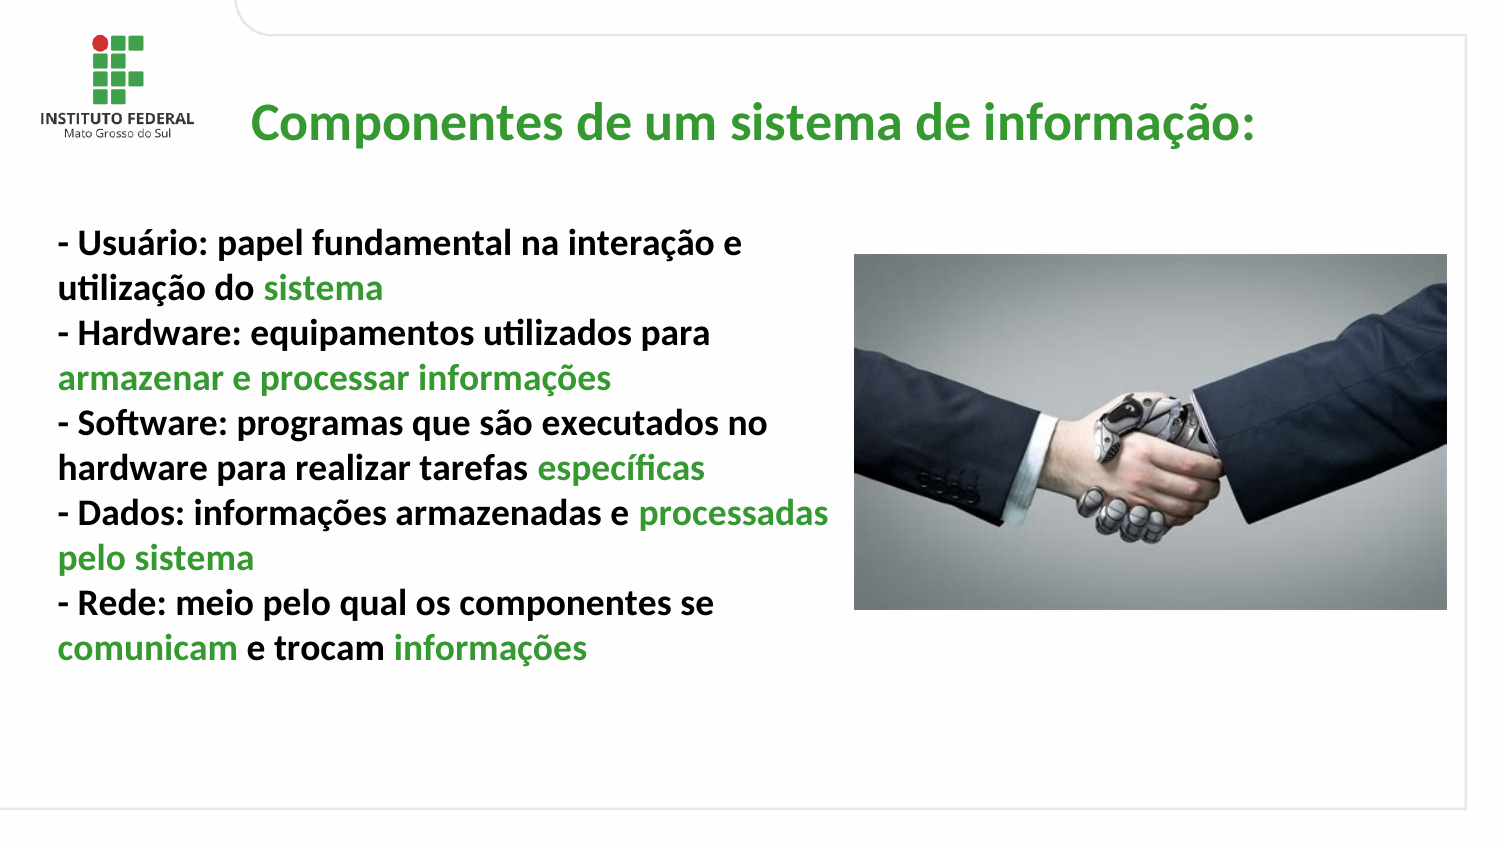

Componentes de um sistema de informação:
- Usuário: papel fundamental na interação e
utilização do sistema
- Hardware: equipamentos utilizados para
armazenar e processar informações
- Software: programas que são executados no
hardware para realizar tarefas específicas
- Dados: informações armazenadas e processadas
pelo sistema
- Rede: meio pelo qual os componentes se
comunicam e trocam informações